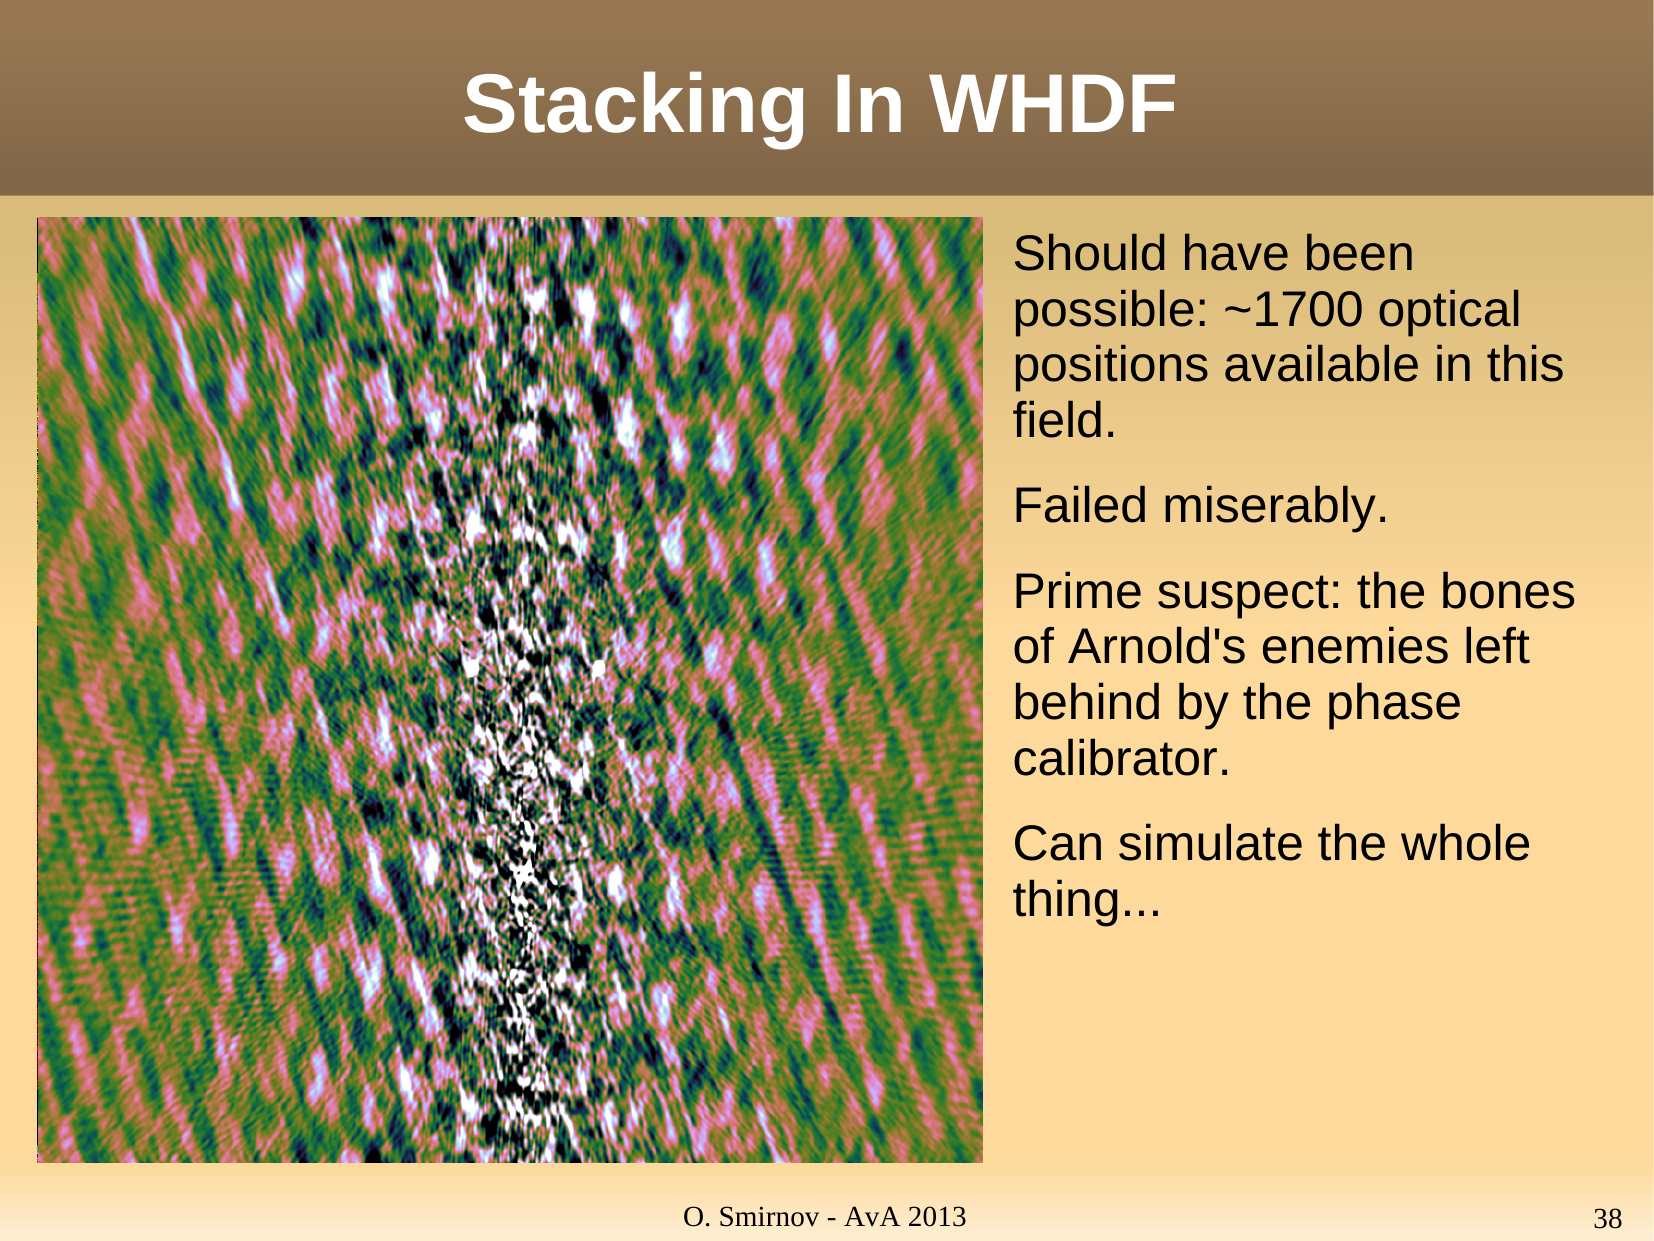

# Stacking In WHDF
Should have been possible: ~1700 optical positions available in this field.
Failed miserably.
Prime suspect: the bones of Arnold's enemies left behind by the phase calibrator.
Can simulate the whole thing...
O. Smirnov - AvA 2013
38